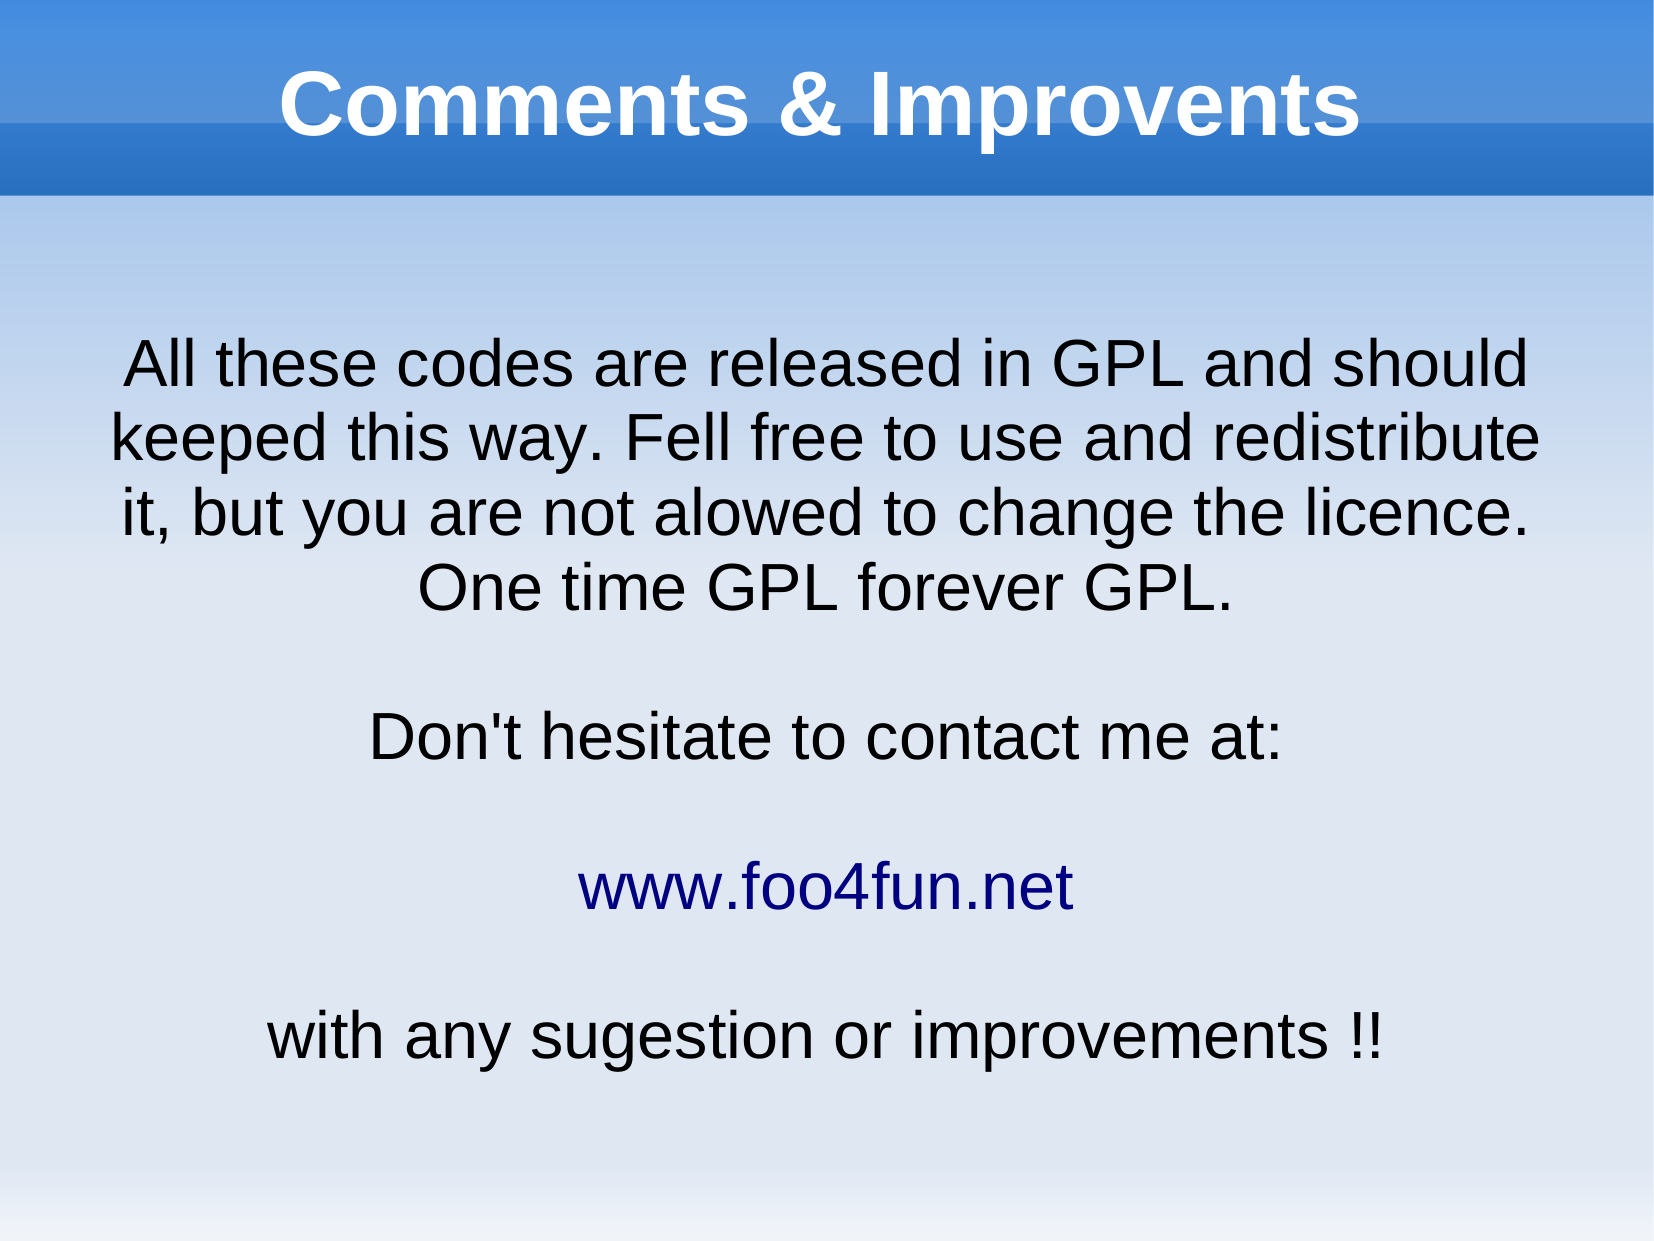

# Comments & Improvents
All these codes are released in GPL and should keeped this way. Fell free to use and redistribute it, but you are not alowed to change the licence. One time GPL forever GPL.
Don't hesitate to contact me at:
www.foo4fun.net
with any sugestion or improvements !!